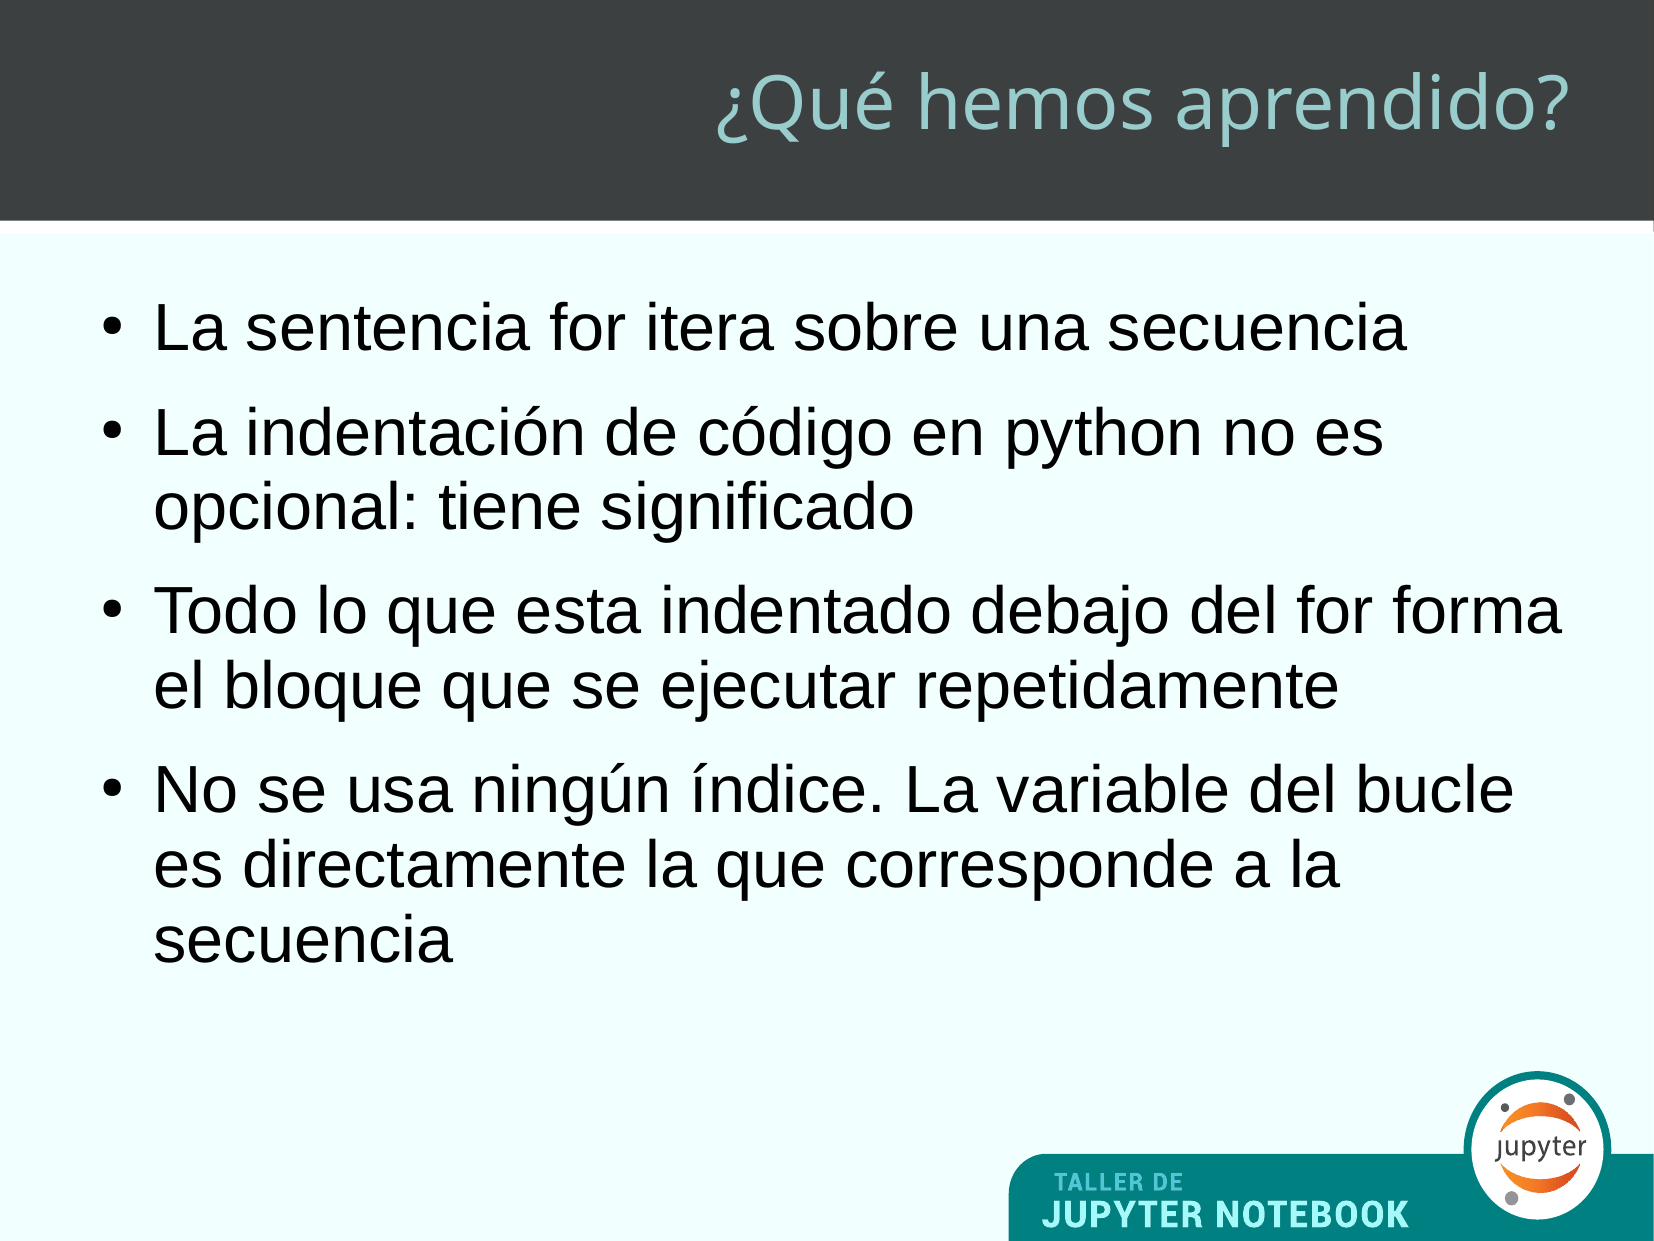

# ¿Qué hemos aprendido?
La sentencia for itera sobre una secuencia
La indentación de código en python no es opcional: tiene significado
Todo lo que esta indentado debajo del for forma el bloque que se ejecutar repetidamente
No se usa ningún índice. La variable del bucle es directamente la que corresponde a la secuencia